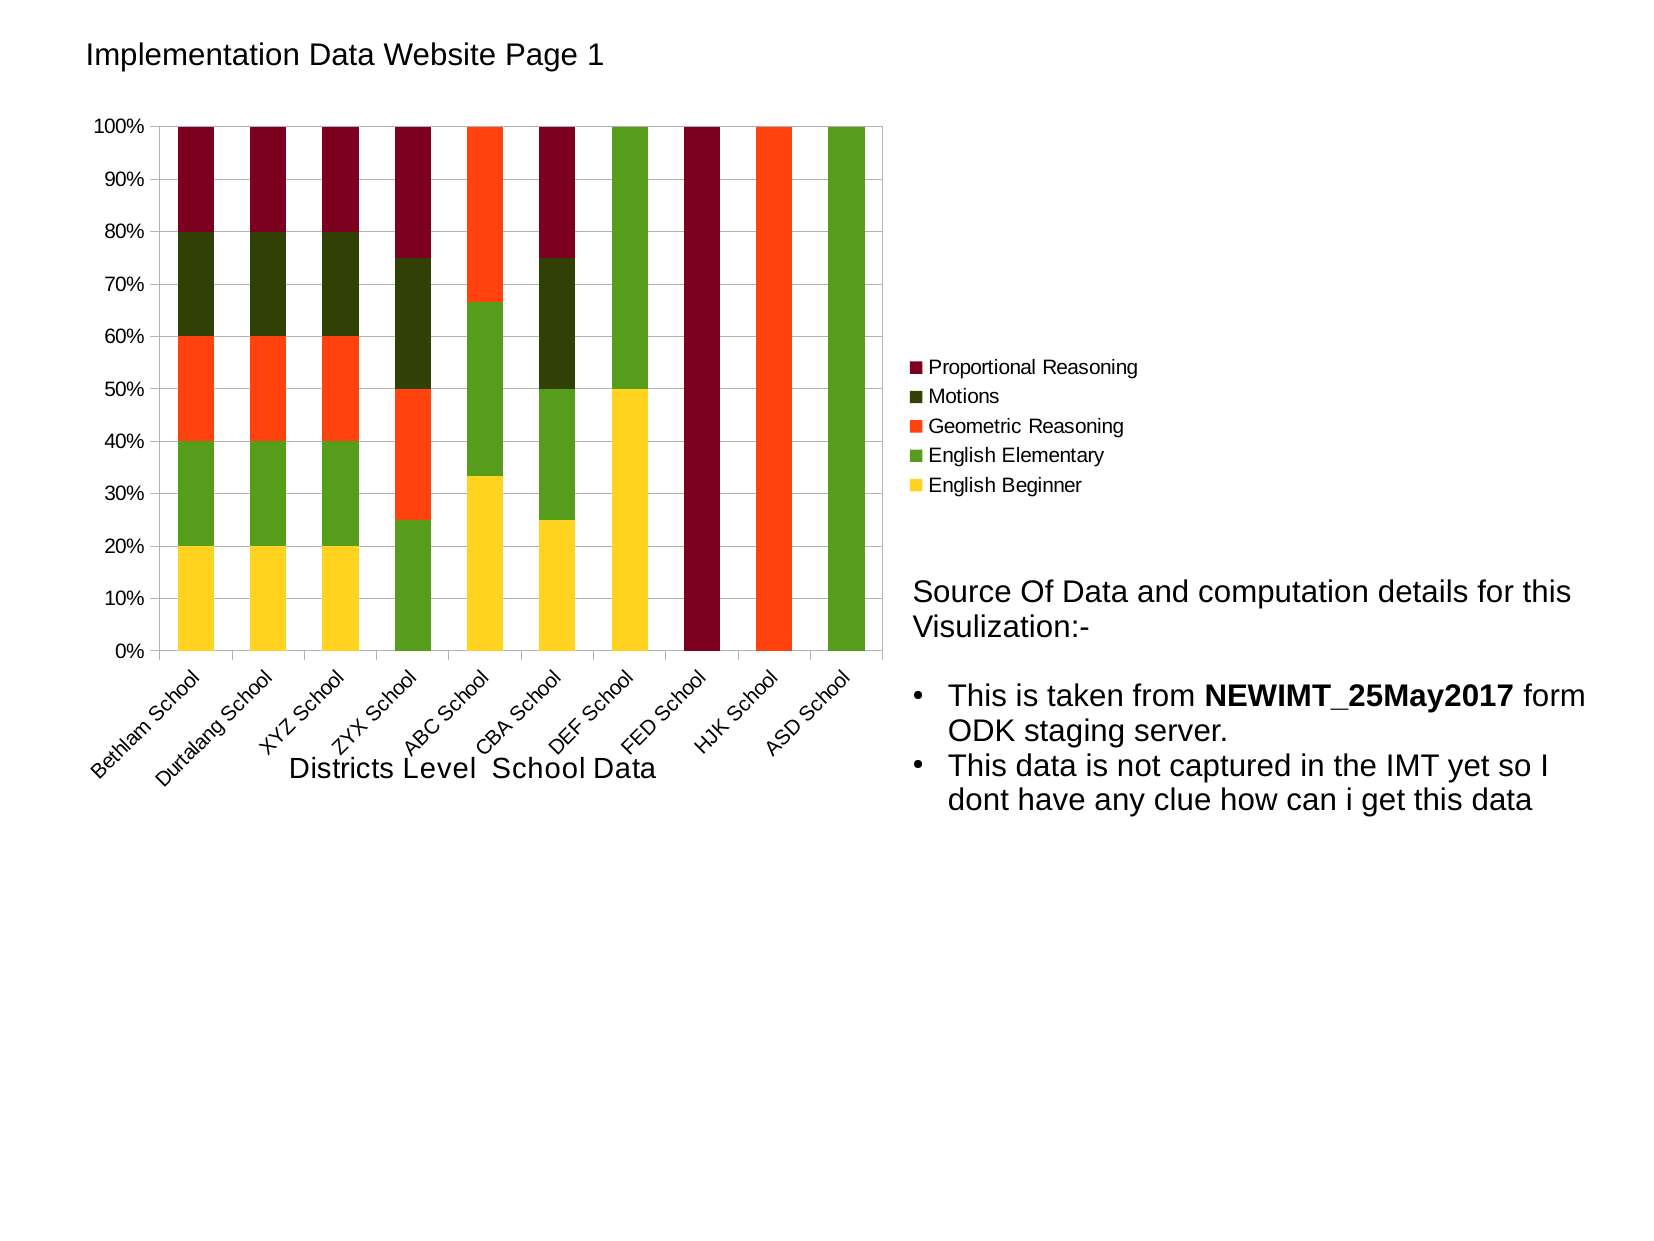

Implementation Data Website Page 1
### Chart
| Category | English Beginner | English Elementary | Geometric Reasoning | Motions | Proportional Reasoning |
|---|---|---|---|---|---|
| Bethlam School | 0.2 | 0.2 | 0.2 | 0.2 | 0.2 |
| Durtalang School | 0.2 | 0.2 | 0.2 | 0.2 | 0.2 |
| XYZ School | 0.2 | 0.2 | 0.2 | 0.2 | 0.2 |
| ZYX School | 0.0 | 0.2 | 0.2 | 0.2 | 0.2 |
| ABC School | 0.2 | 0.2 | 0.2 | None | None |
| CBA School | 0.2 | 0.2 | None | 0.2 | 0.2 |
| DEF School | 0.2 | 0.2 | None | None | None |
| FED School | None | None | None | None | 0.2 |
| HJK School | None | None | 0.2 | None | None |
| ASD School | None | 0.2 | None | None | None |Source Of Data and computation details for this Visulization:-
This is taken from NEWIMT_25May2017 form ODK staging server.
This data is not captured in the IMT yet so I dont have any clue how can i get this data